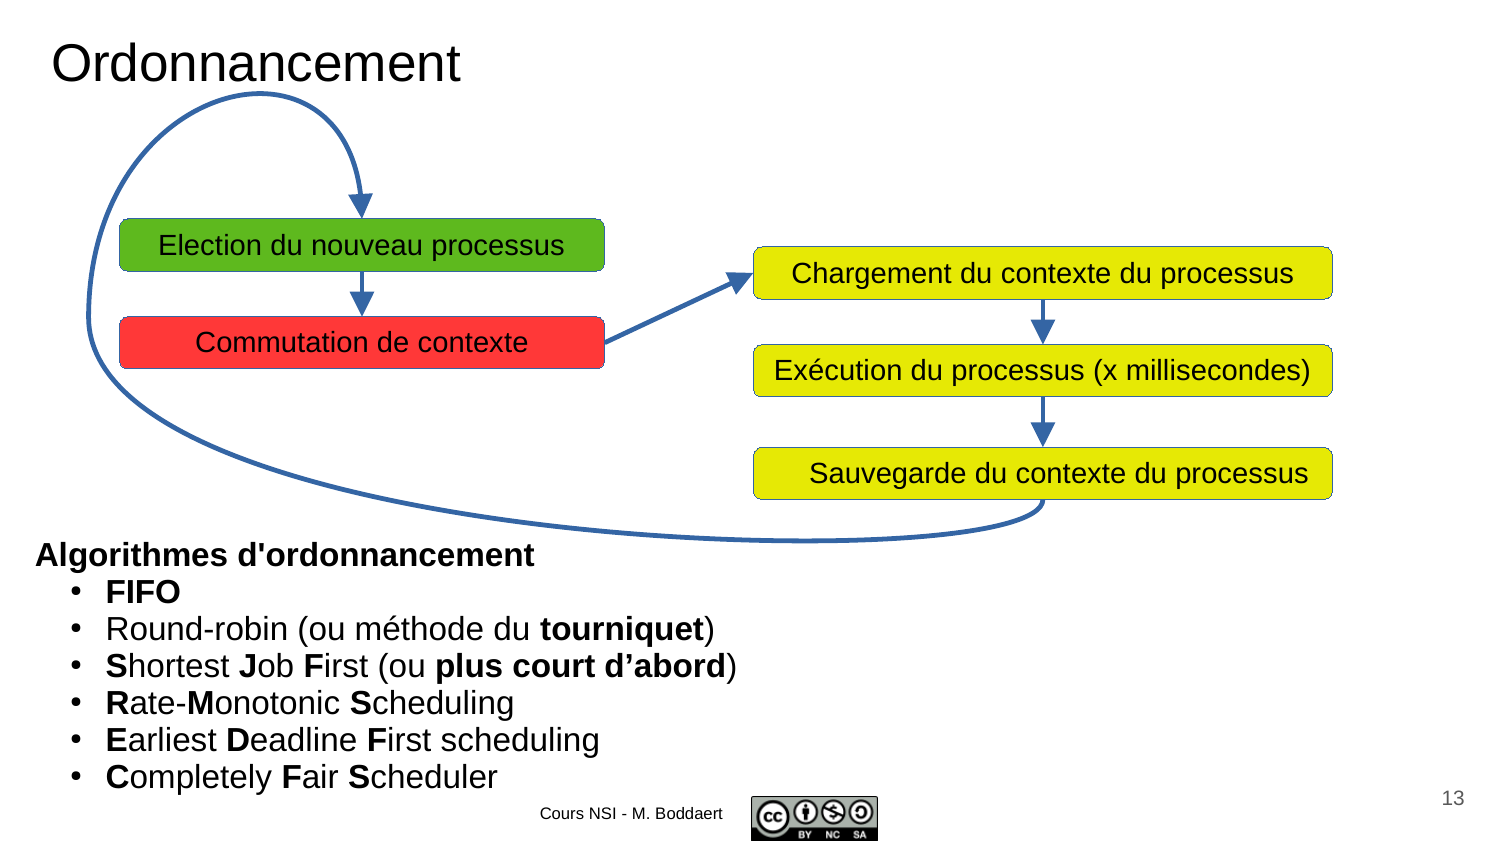

# Ordonnancement
Election du nouveau processus
Chargement du contexte du processus
Commutation de contexte
Exécution du processus (x millisecondes)
 Sauvegarde du contexte du processus
Algorithmes d'ordonnancement
FIFO
Round-robin (ou méthode du tourniquet)
Shortest Job First (ou plus court d’abord)
Rate-Monotonic Scheduling
Earliest Deadline First scheduling
Completely Fair Scheduler